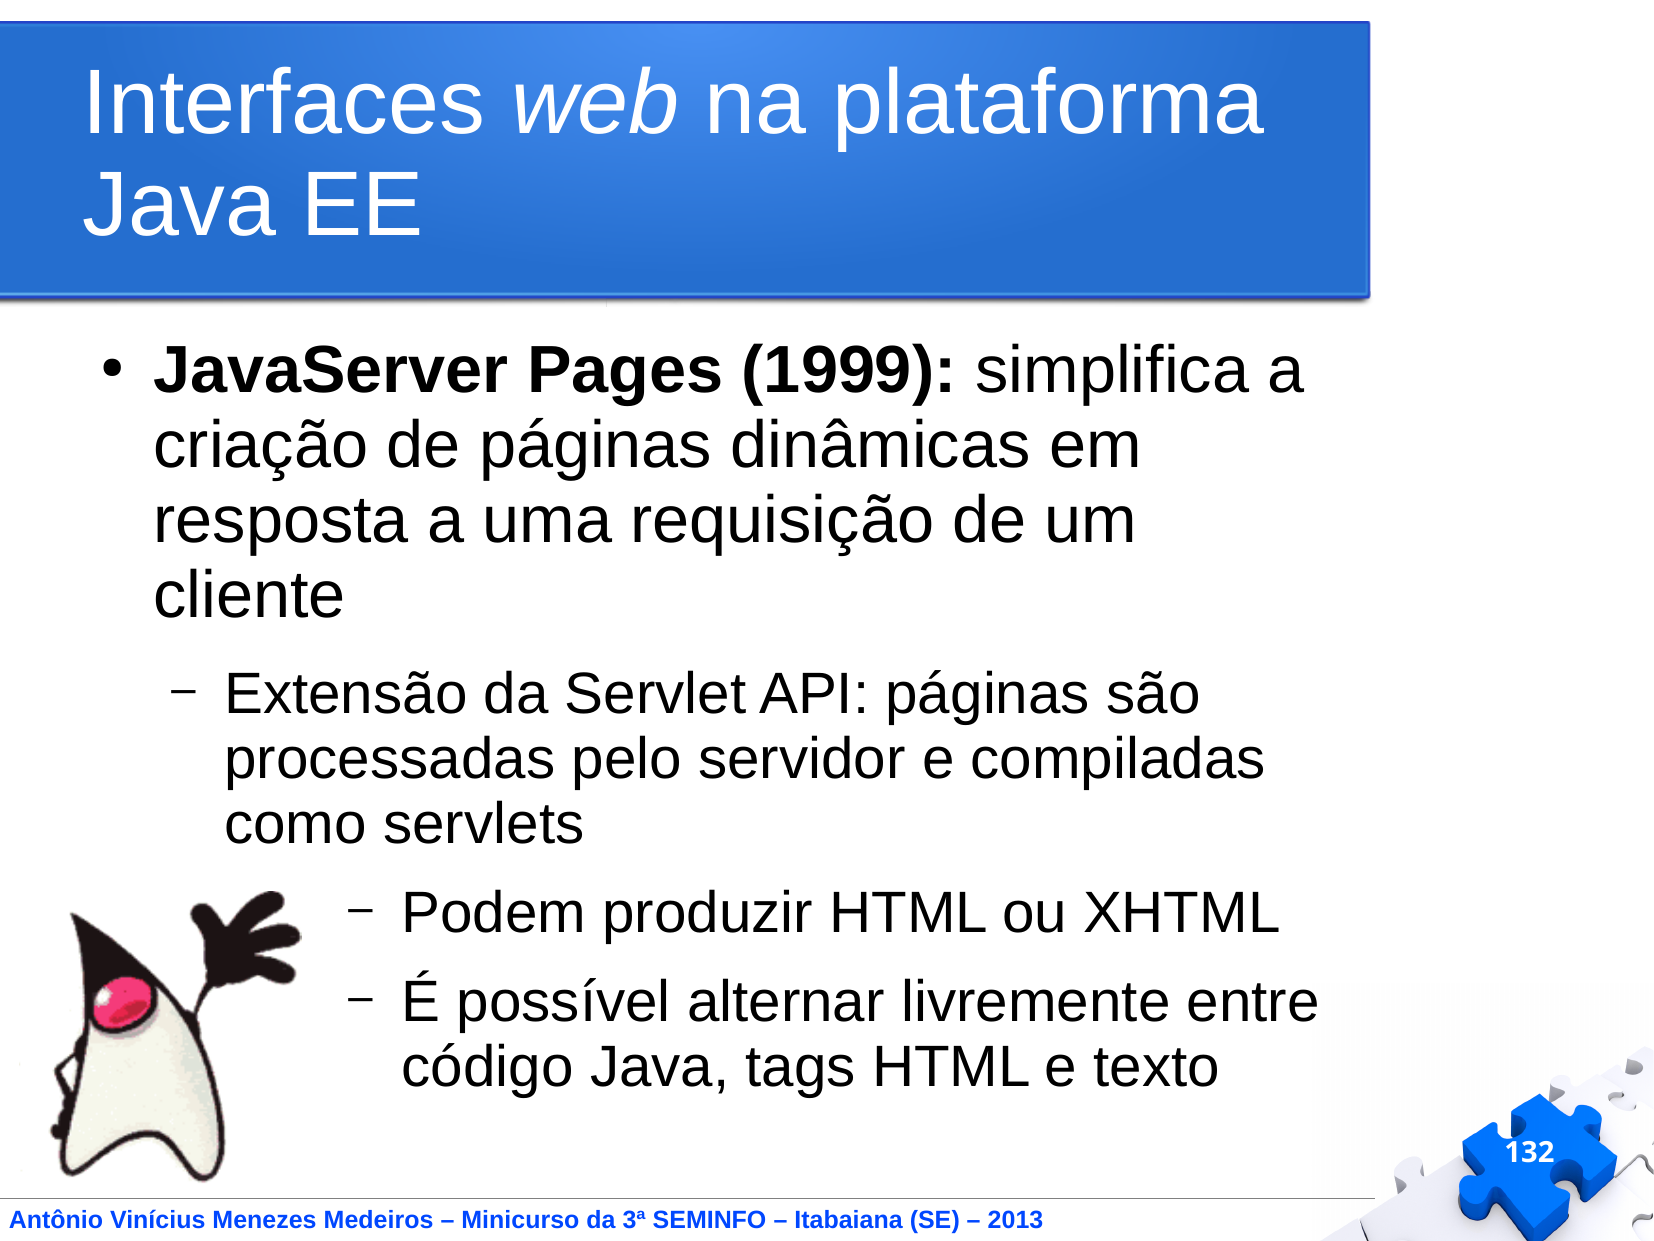

# Interfaces web na plataforma Java EE
JavaServer Pages (1999): simplifica a criação de páginas dinâmicas em resposta a uma requisição de um cliente
Extensão da Servlet API: páginas são processadas pelo servidor e compiladas como servlets
Podem produzir HTML ou XHTML
É possível alternar livremente entre código Java, tags HTML e texto
132